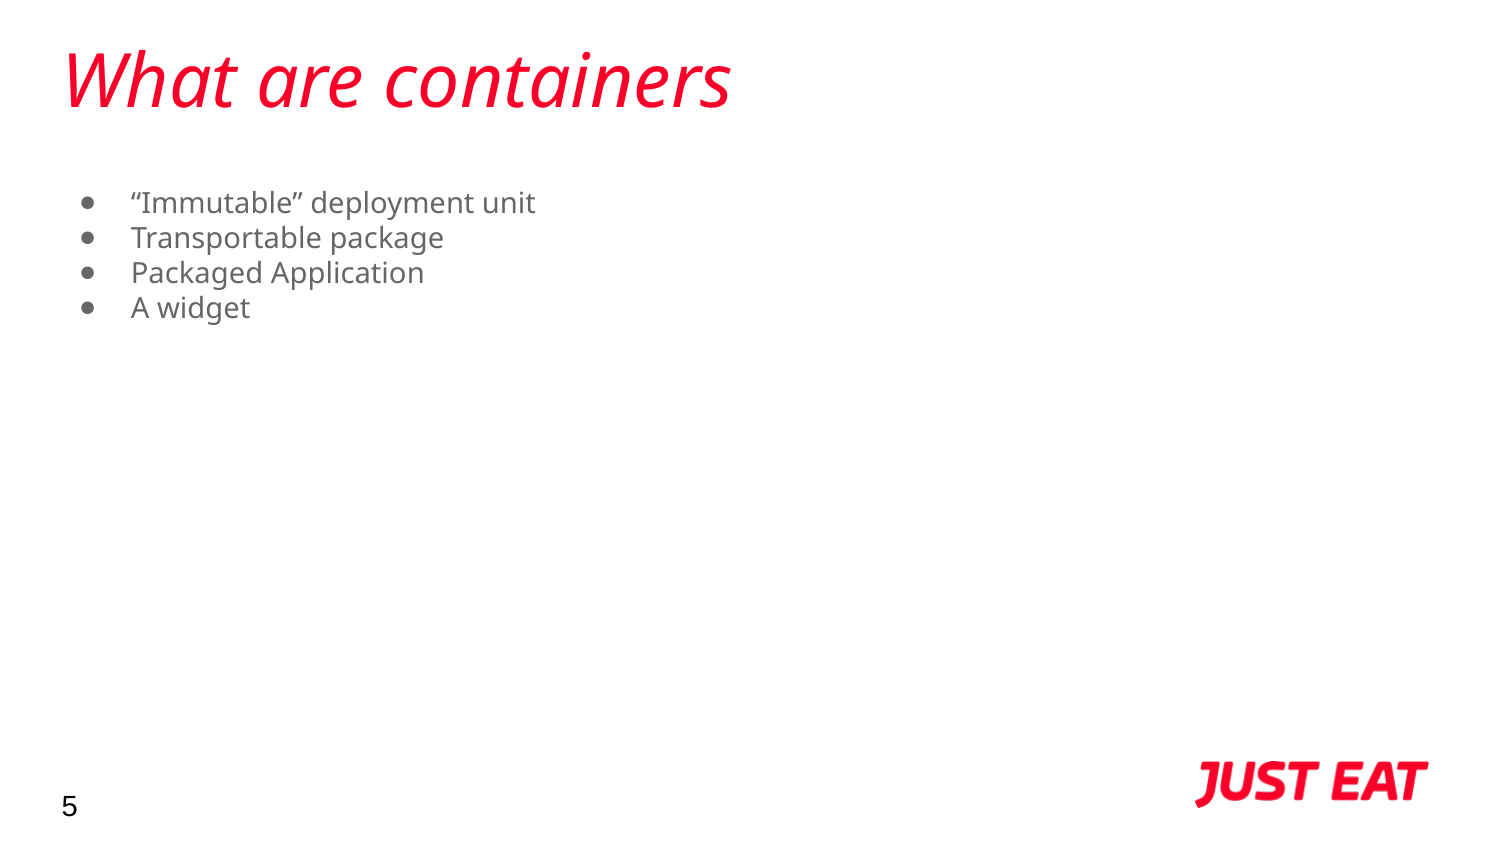

What are containers
# “Immutable” deployment unit
Transportable package
Packaged Application
A widget